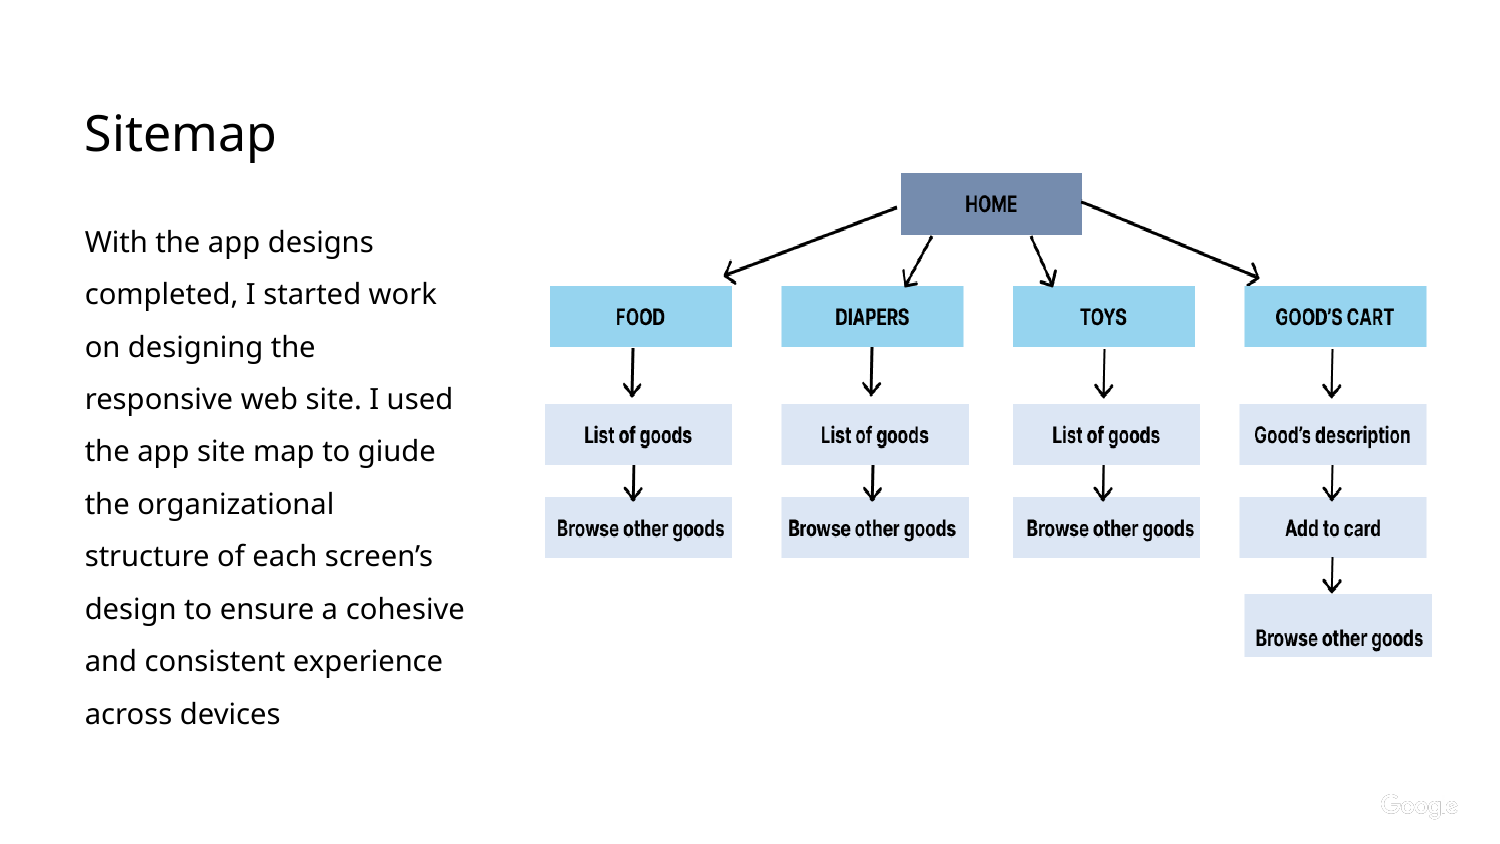

Sitemap
With the app designs completed, I started work on designing the responsive web site. I used the app site map to giude the organizational structure of each screen’s design to ensure a cohesive and consistent experience across devices
Image of sitemap/IA